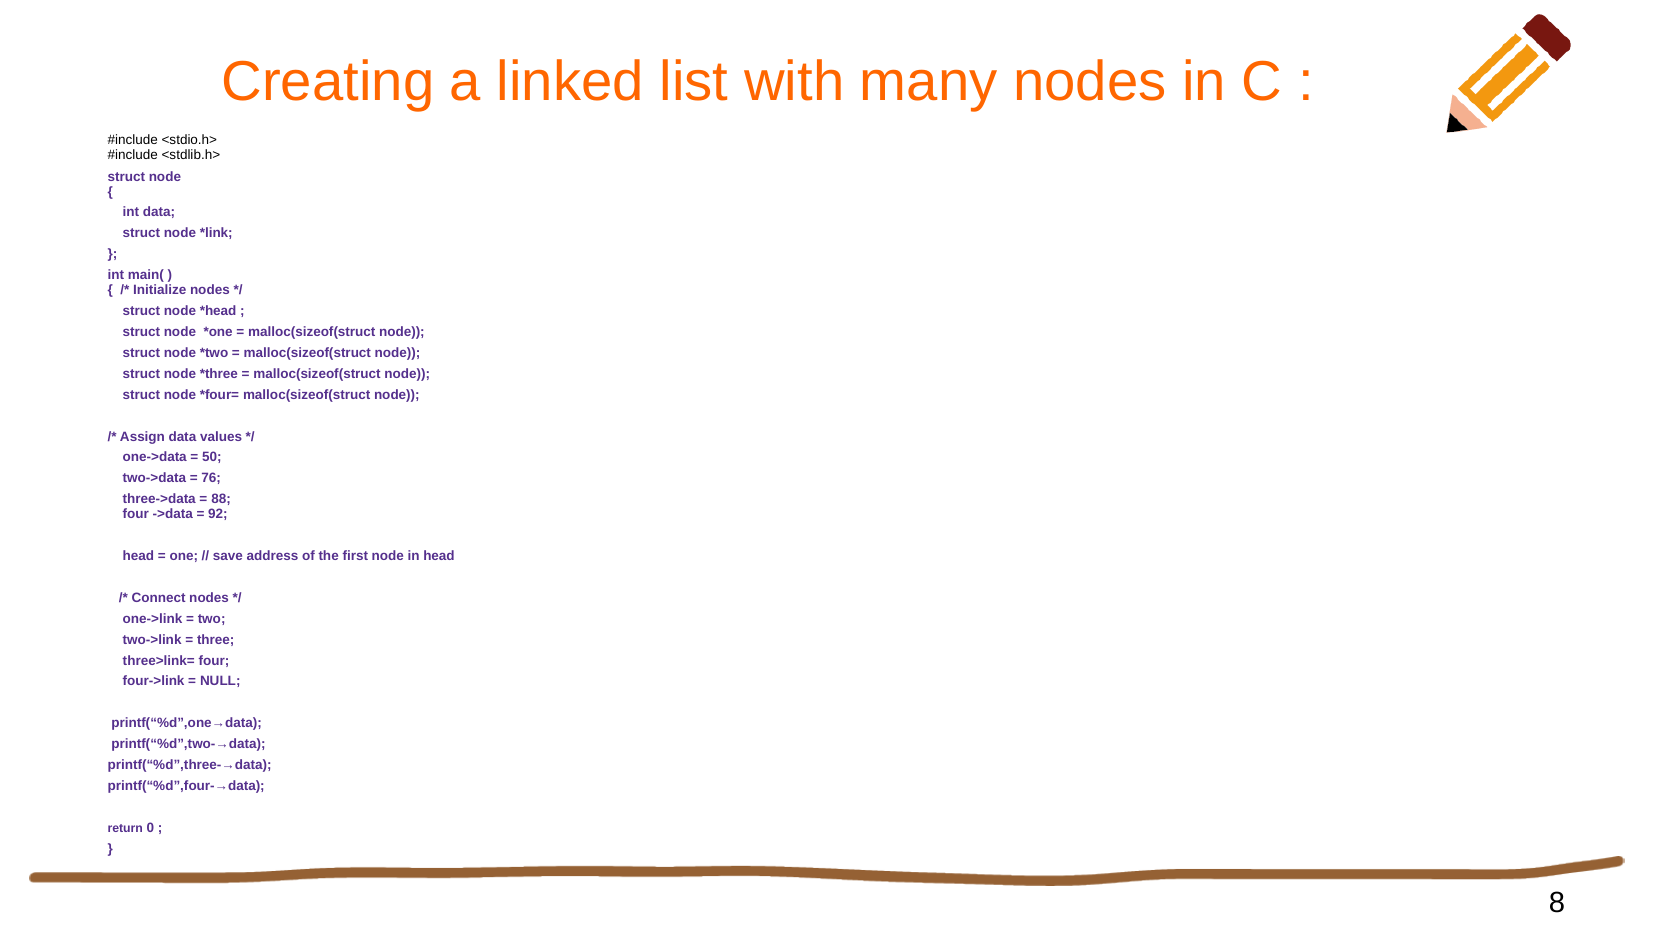

# Creating a linked list with many nodes in C :
#include <stdio.h>
#include <stdlib.h>
struct node
{
 int data;
 struct node *link;
};
int main( )
{ /* Initialize nodes */
 struct node *head ;
 struct node *one = malloc(sizeof(struct node));
 struct node *two = malloc(sizeof(struct node));
 struct node *three = malloc(sizeof(struct node));
 struct node *four= malloc(sizeof(struct node));
/* Assign data values */
 one->data = 50;
 two->data = 76;
 three->data = 88;
 four ->data = 92;
 head = one; // save address of the first node in head
 /* Connect nodes */
 one->link = two;
 two->link = three;
 three>link= four;
 four->link = NULL;
 printf(“%d”,one→data);
 printf(“%d”,two-→data);
printf(“%d”,three-→data);
printf(“%d”,four-→data);
return 0 ;
}
8